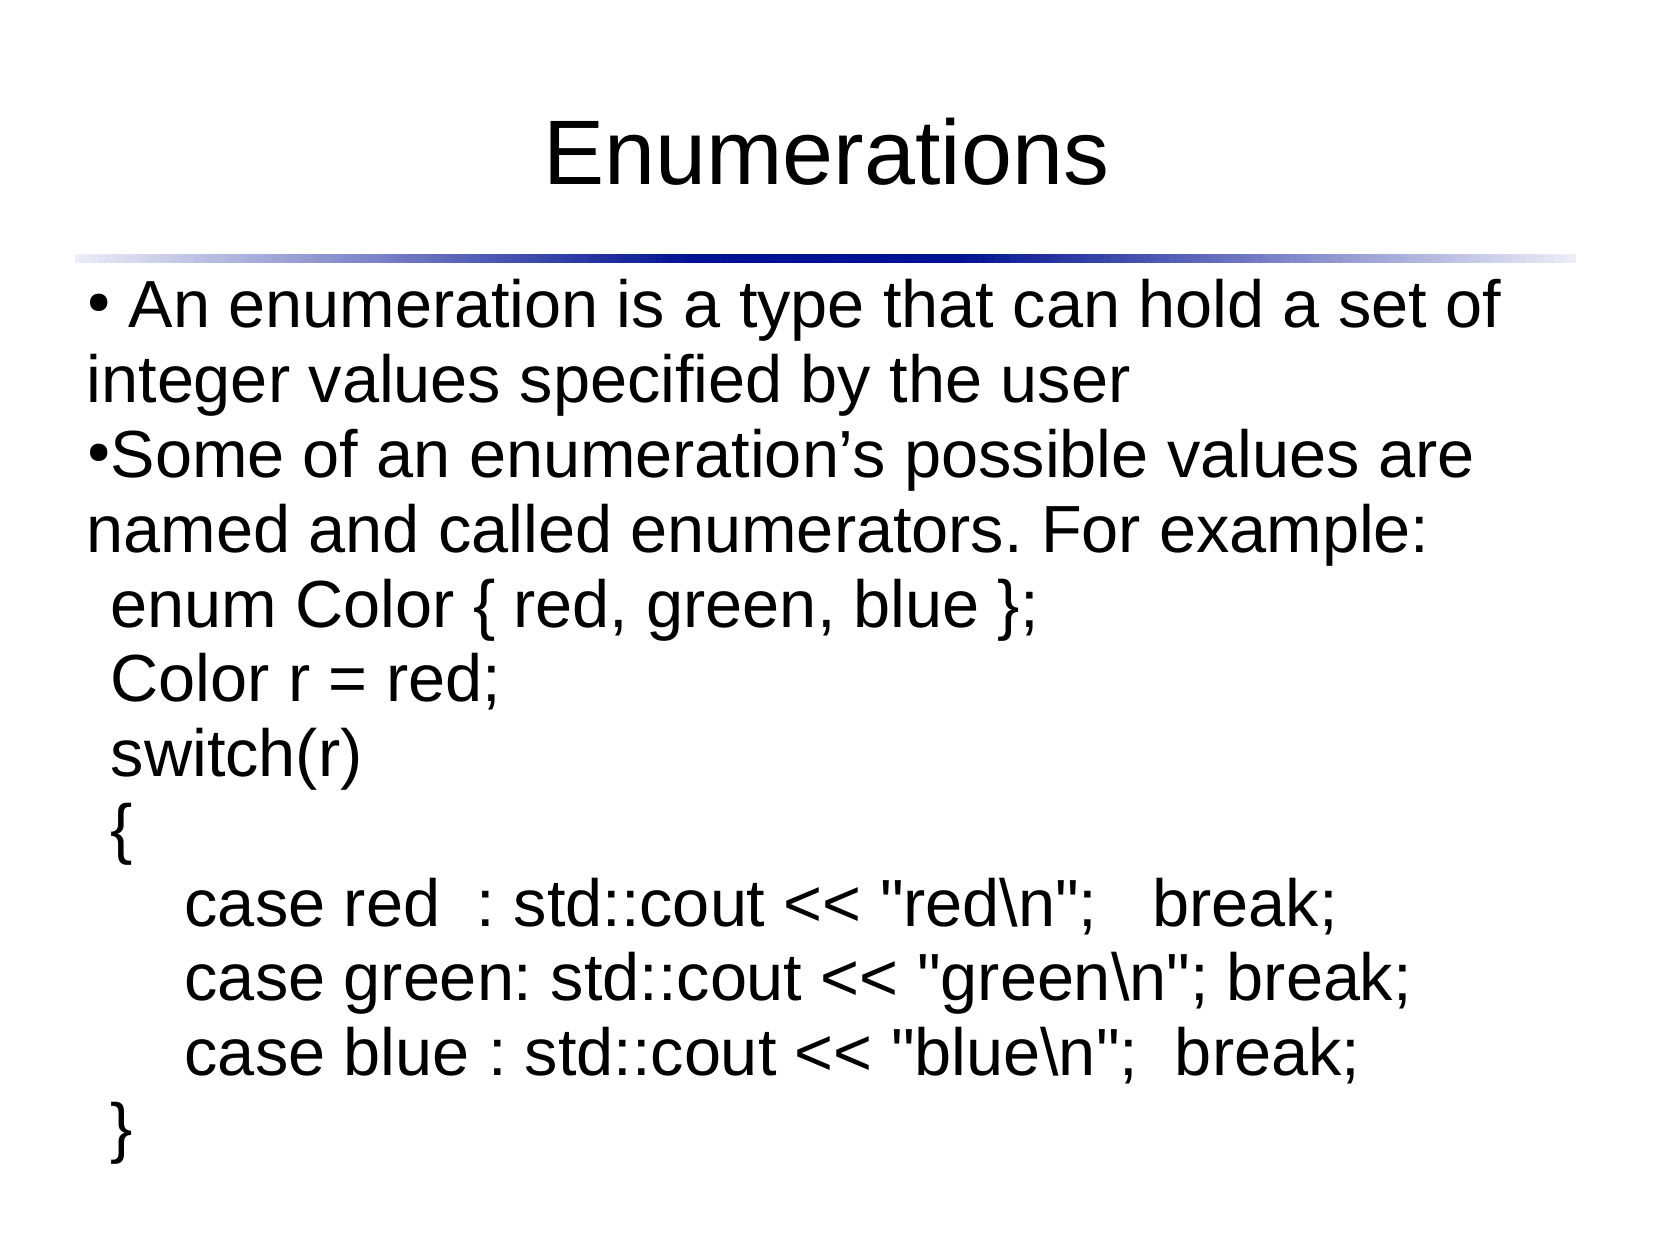

# Enumerations
 An enumeration is a type that can hold a set of integer values specified by the user
Some of an enumeration’s possible values are named and called enumerators. For example:
enum Color { red, green, blue };
Color r = red;
switch(r)
{
 case red : std::cout << "red\n"; break;
 case green: std::cout << "green\n"; break;
 case blue : std::cout << "blue\n"; break;
}